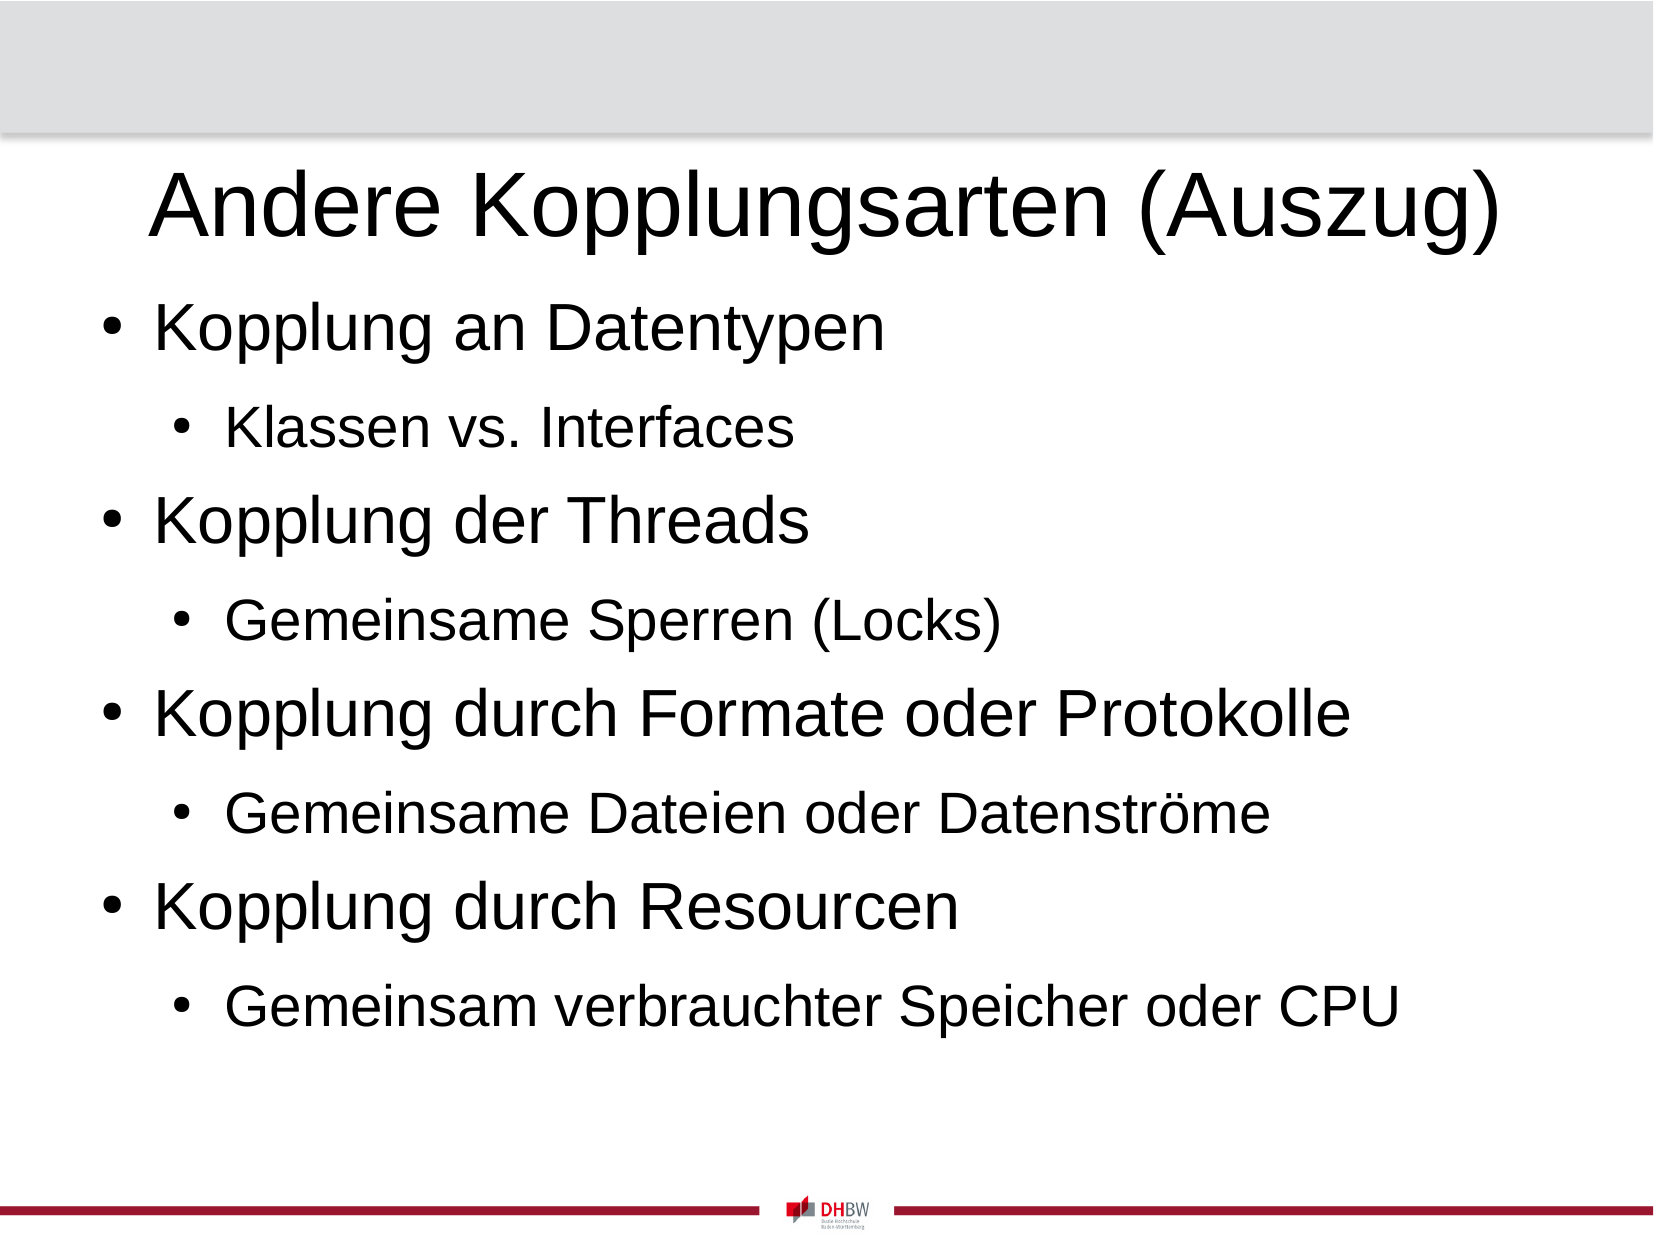

# Andere Kopplungsarten (Auszug)
Kopplung an Datentypen
Klassen vs. Interfaces
Kopplung der Threads
Gemeinsame Sperren (Locks)
Kopplung durch Formate oder Protokolle
Gemeinsame Dateien oder Datenströme
Kopplung durch Resourcen
Gemeinsam verbrauchter Speicher oder CPU